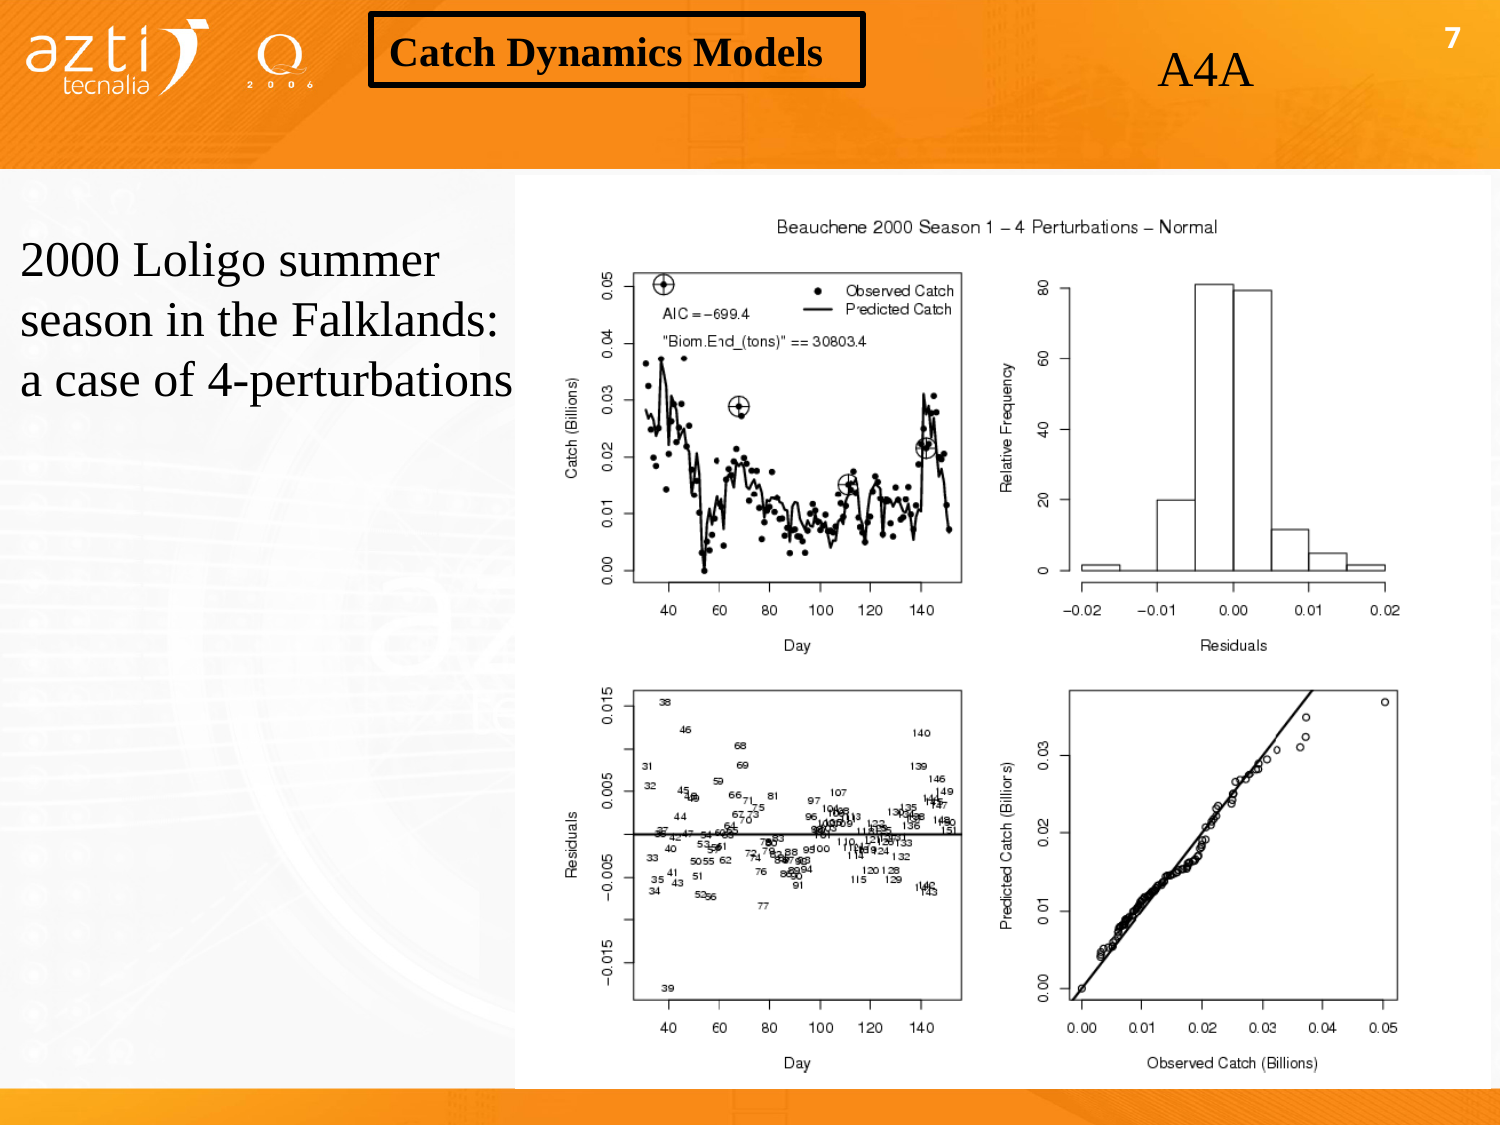

Catch Dynamics Models
A4A
2000 Loligo summer
season in the Falklands:
a case of 4-perturbations